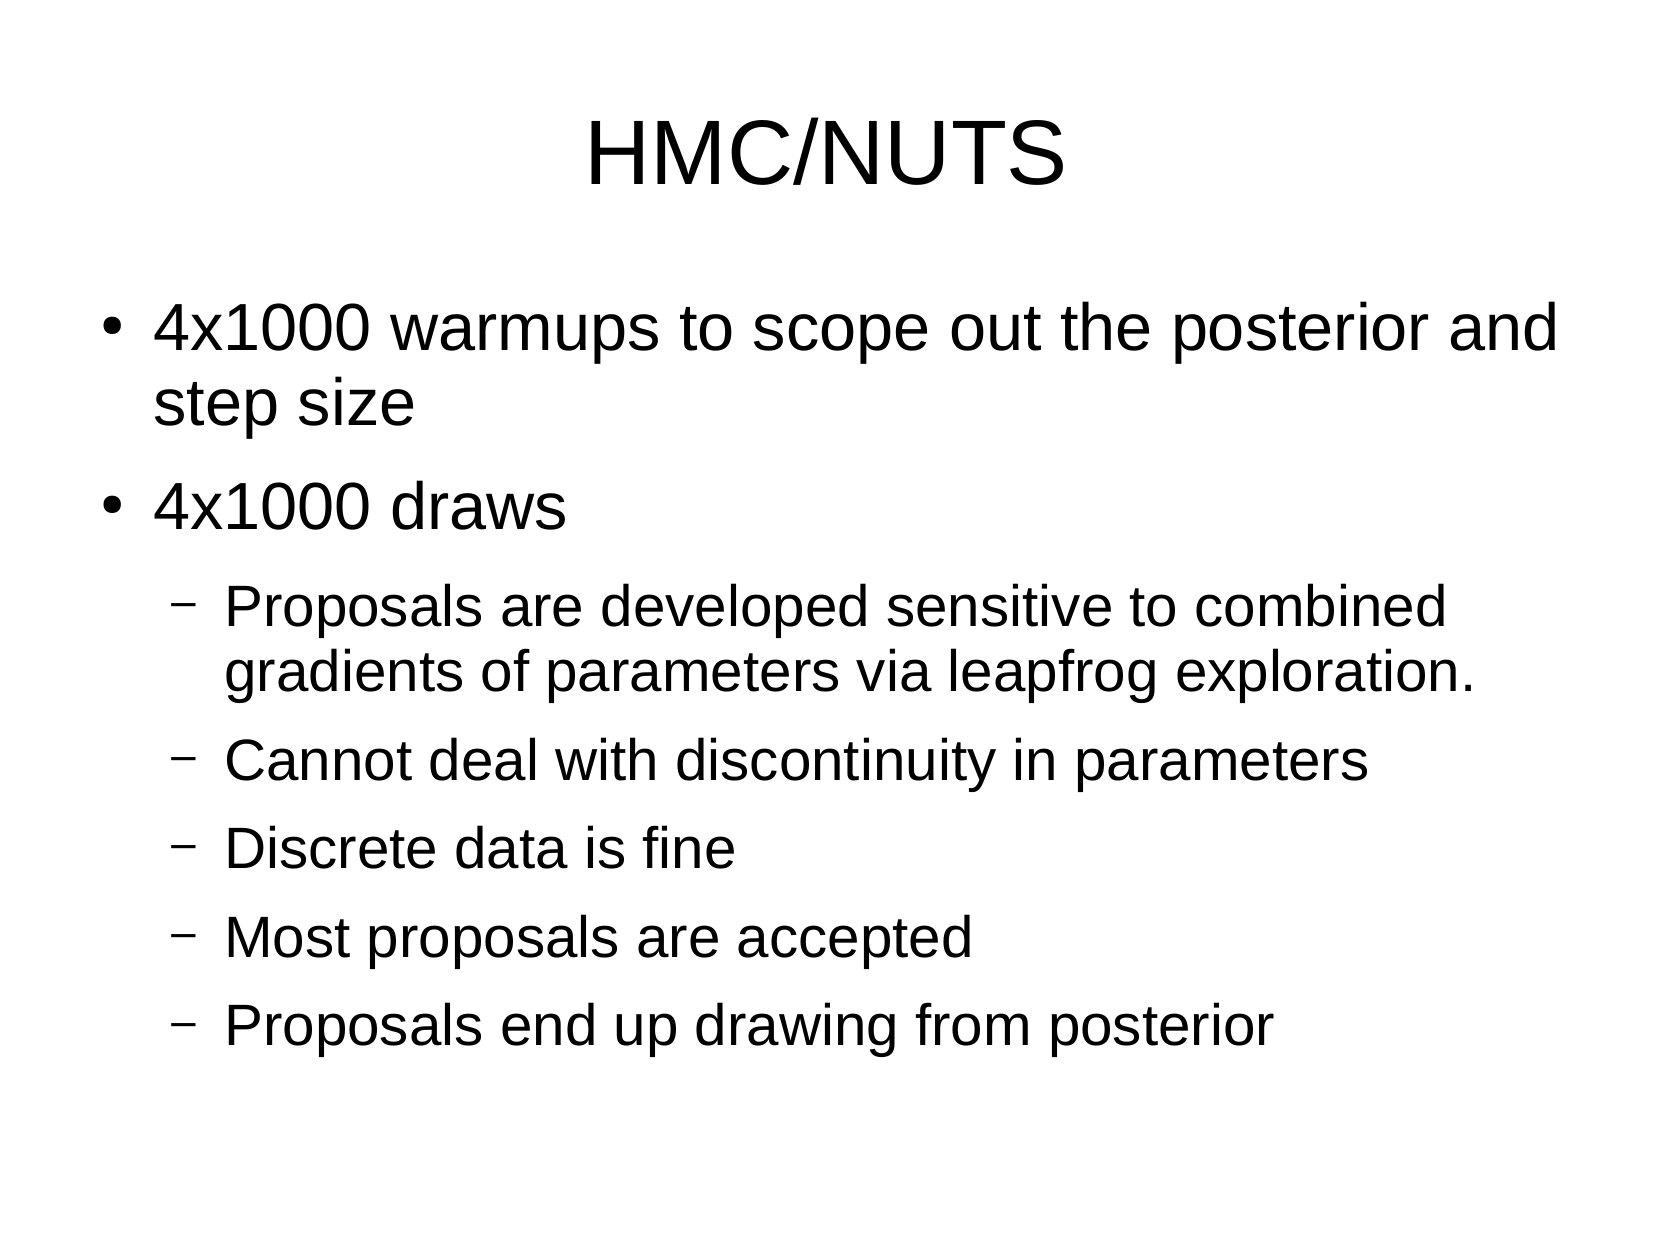

# HMC/NUTS
4x1000 warmups to scope out the posterior and step size
4x1000 draws
Proposals are developed sensitive to combined gradients of parameters via leapfrog exploration.
Cannot deal with discontinuity in parameters
Discrete data is fine
Most proposals are accepted
Proposals end up drawing from posterior